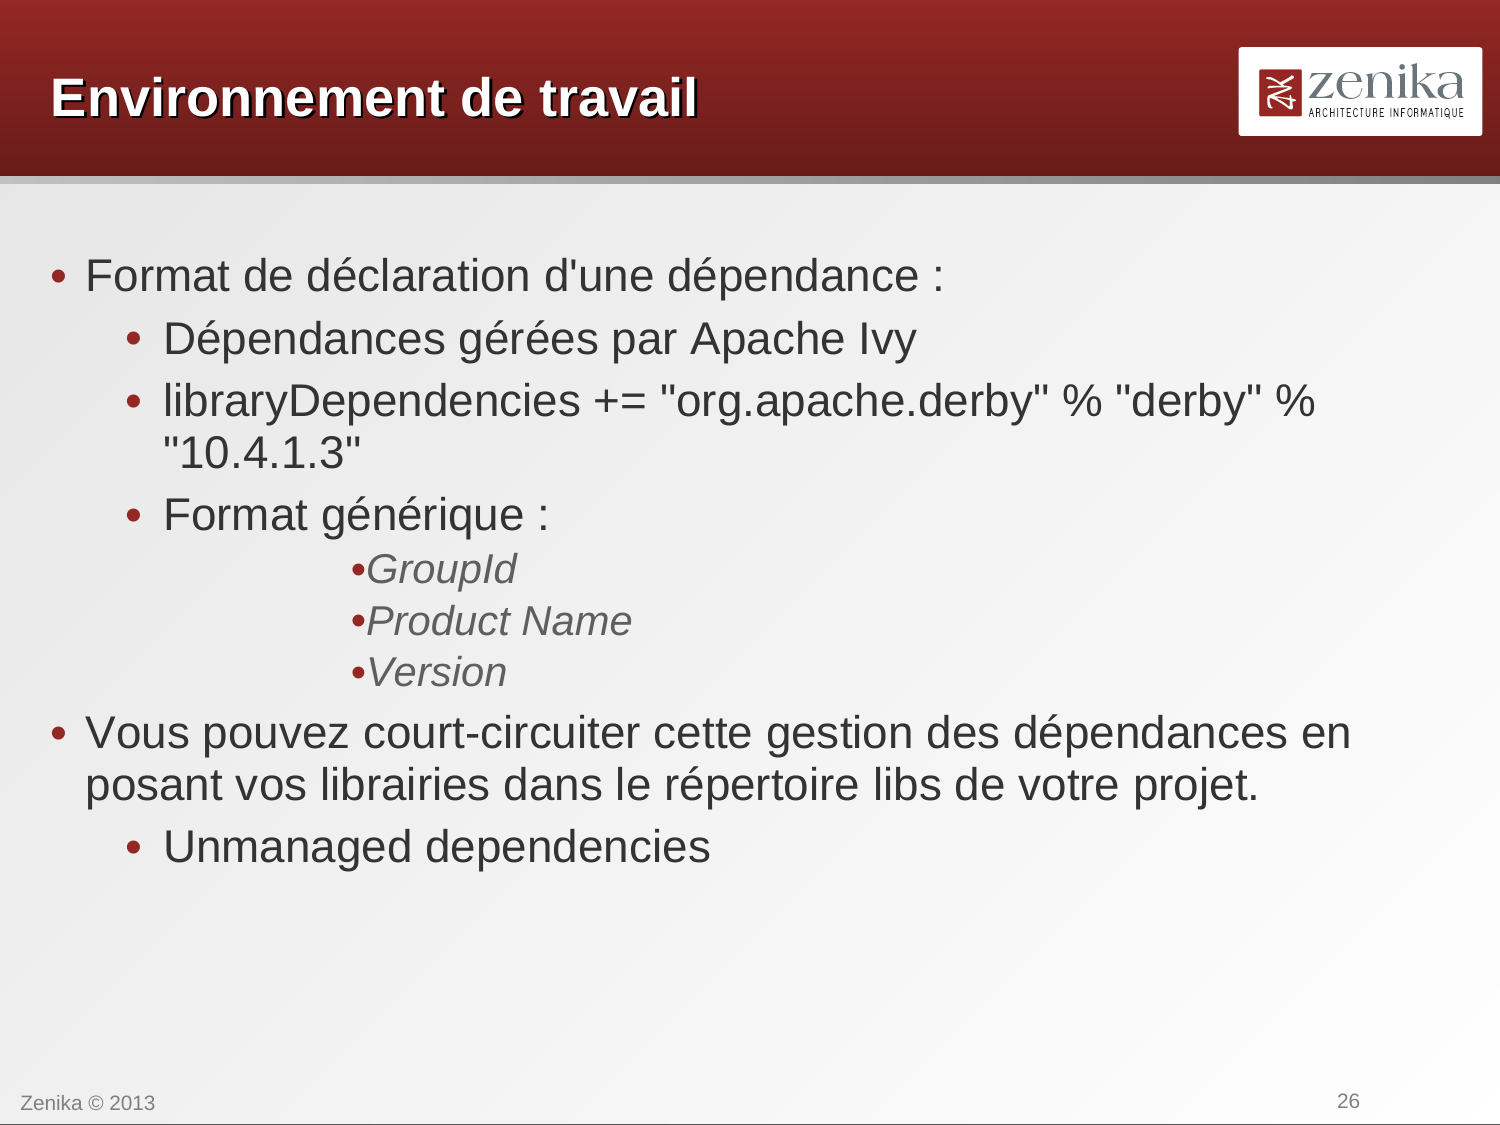

# Environnement de travail
Format de déclaration d'une dépendance :
Dépendances gérées par Apache Ivy
libraryDependencies += "org.apache.derby" % "derby" % "10.4.1.3"
Format générique :
GroupId
Product Name
Version
Vous pouvez court-circuiter cette gestion des dépendances en posant vos librairies dans le répertoire libs de votre projet.
Unmanaged dependencies